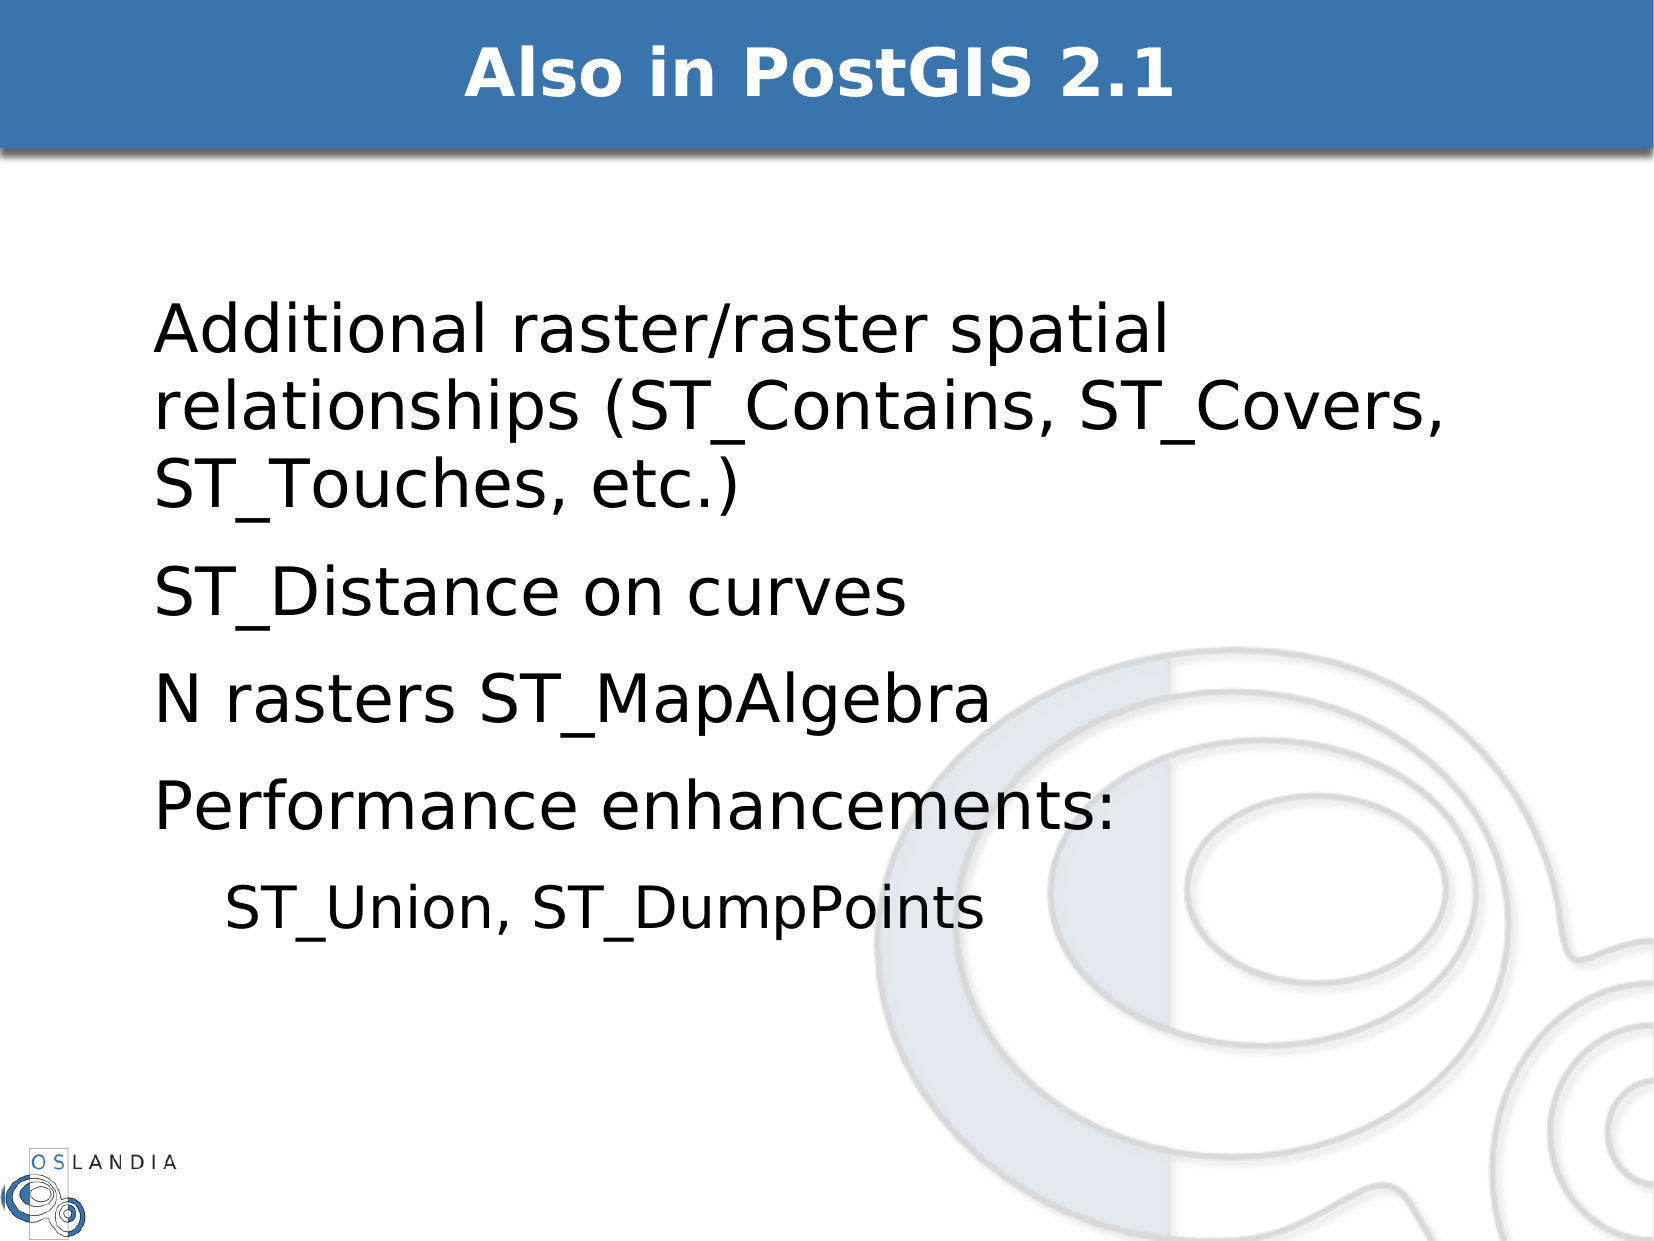

# Also in PostGIS 2.1
Additional raster/raster spatial relationships (ST_Contains, ST_Covers, ST_Touches, etc.)
ST_Distance on curves
N rasters ST_MapAlgebra
Performance enhancements:
ST_Union, ST_DumpPoints